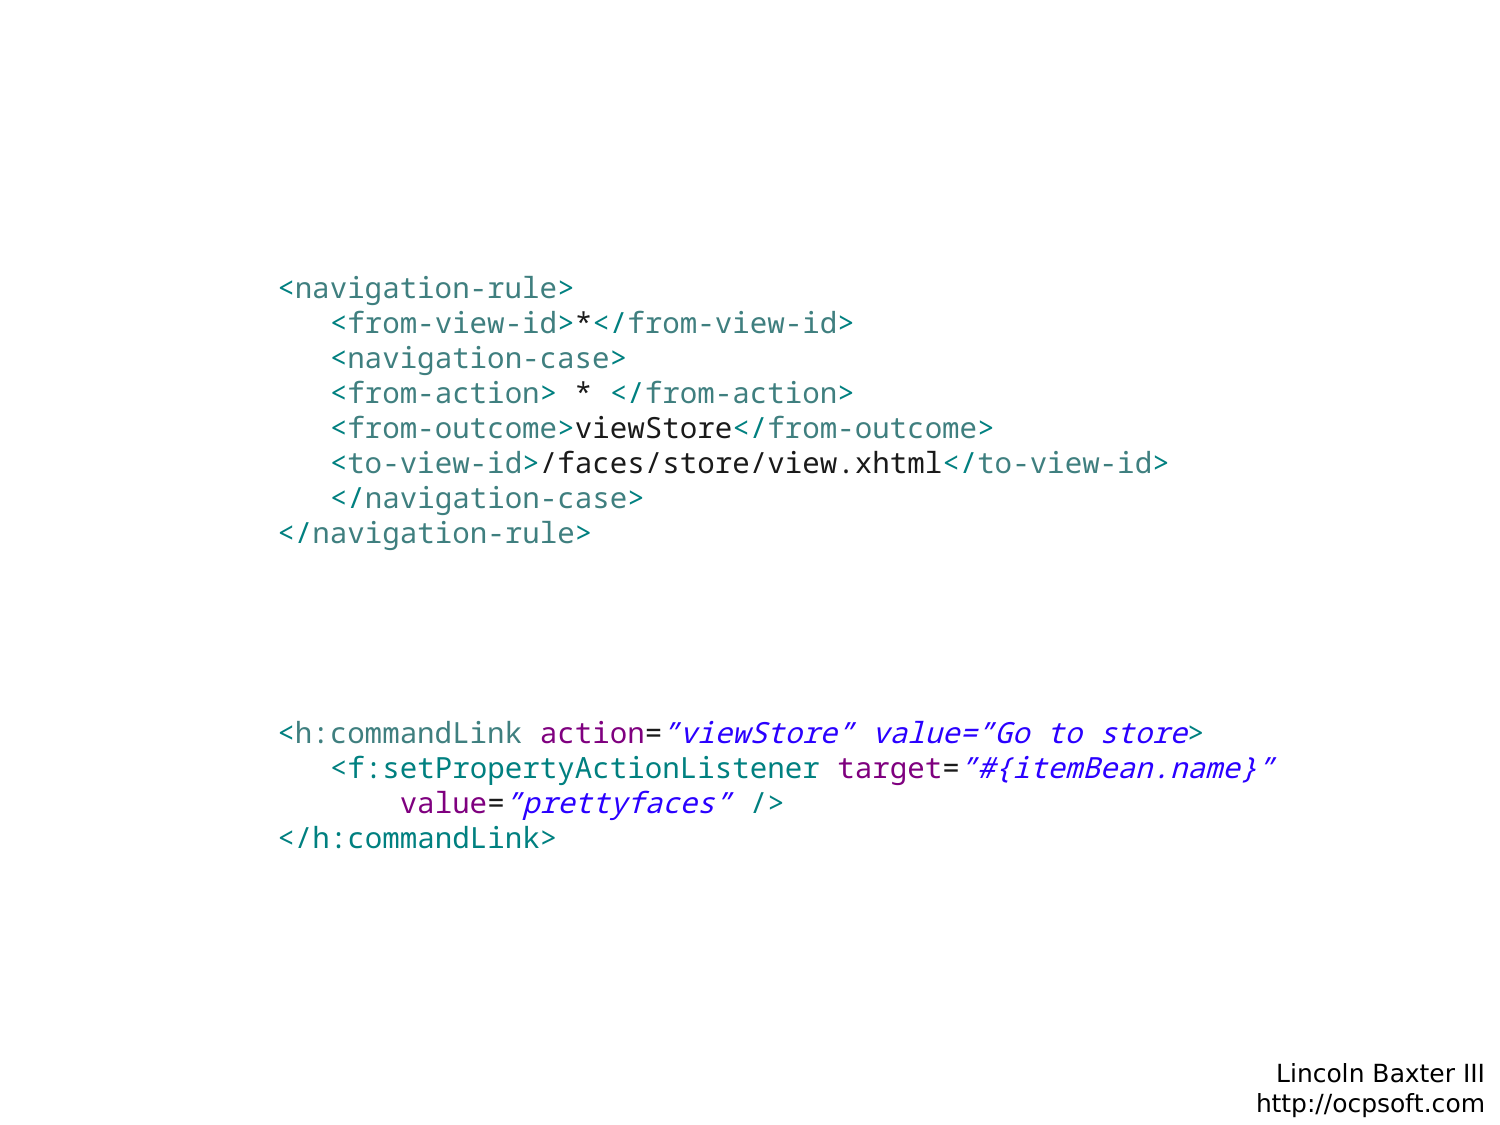

<navigation-rule>
 <from-view-id>*</from-view-id>
 <navigation-case>
 <from-action> * </from-action>
 <from-outcome>viewStore</from-outcome>
 <to-view-id>/faces/store/view.xhtml</to-view-id>
 </navigation-case>
</navigation-rule>
<h:commandLink action=”viewStore” value=”Go to store>
 <f:setPropertyActionListener target=”#{itemBean.name}” value=”prettyfaces” />
</h:commandLink>